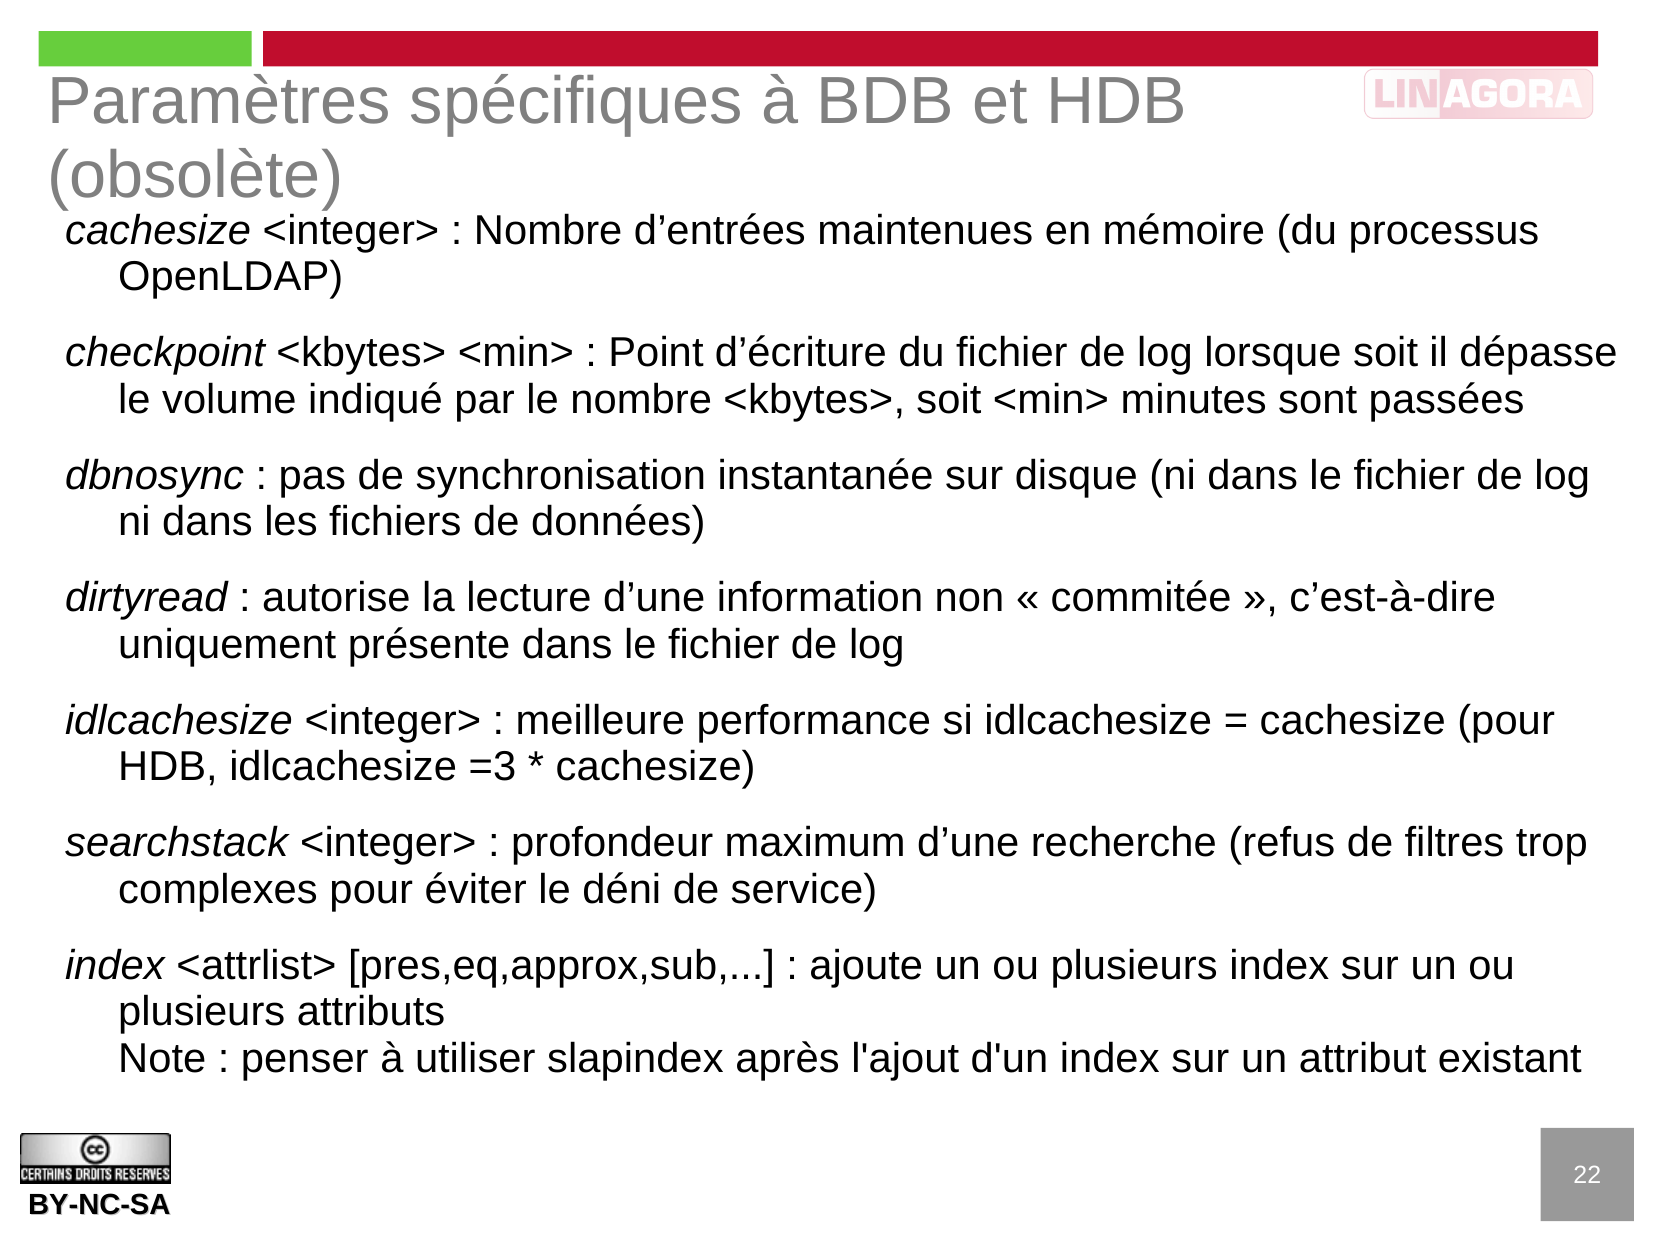

# Paramètres spécifiques à BDB et HDB (obsolète)
cachesize <integer> : Nombre d’entrées maintenues en mémoire (du processus OpenLDAP)
checkpoint <kbytes> <min> : Point d’écriture du fichier de log lorsque soit il dépasse le volume indiqué par le nombre <kbytes>, soit <min> minutes sont passées
dbnosync : pas de synchronisation instantanée sur disque (ni dans le fichier de log ni dans les fichiers de données)
dirtyread : autorise la lecture d’une information non « commitée », c’est-à-dire uniquement présente dans le fichier de log
idlcachesize <integer> : meilleure performance si idlcachesize = cachesize (pour HDB, idlcachesize =3 * cachesize)
searchstack <integer> : profondeur maximum d’une recherche (refus de filtres trop complexes pour éviter le déni de service)
index <attrlist> [pres,eq,approx,sub,...] : ajoute un ou plusieurs index sur un ou plusieurs attributs
Note : penser à utiliser slapindex après l'ajout d'un index sur un attribut existant